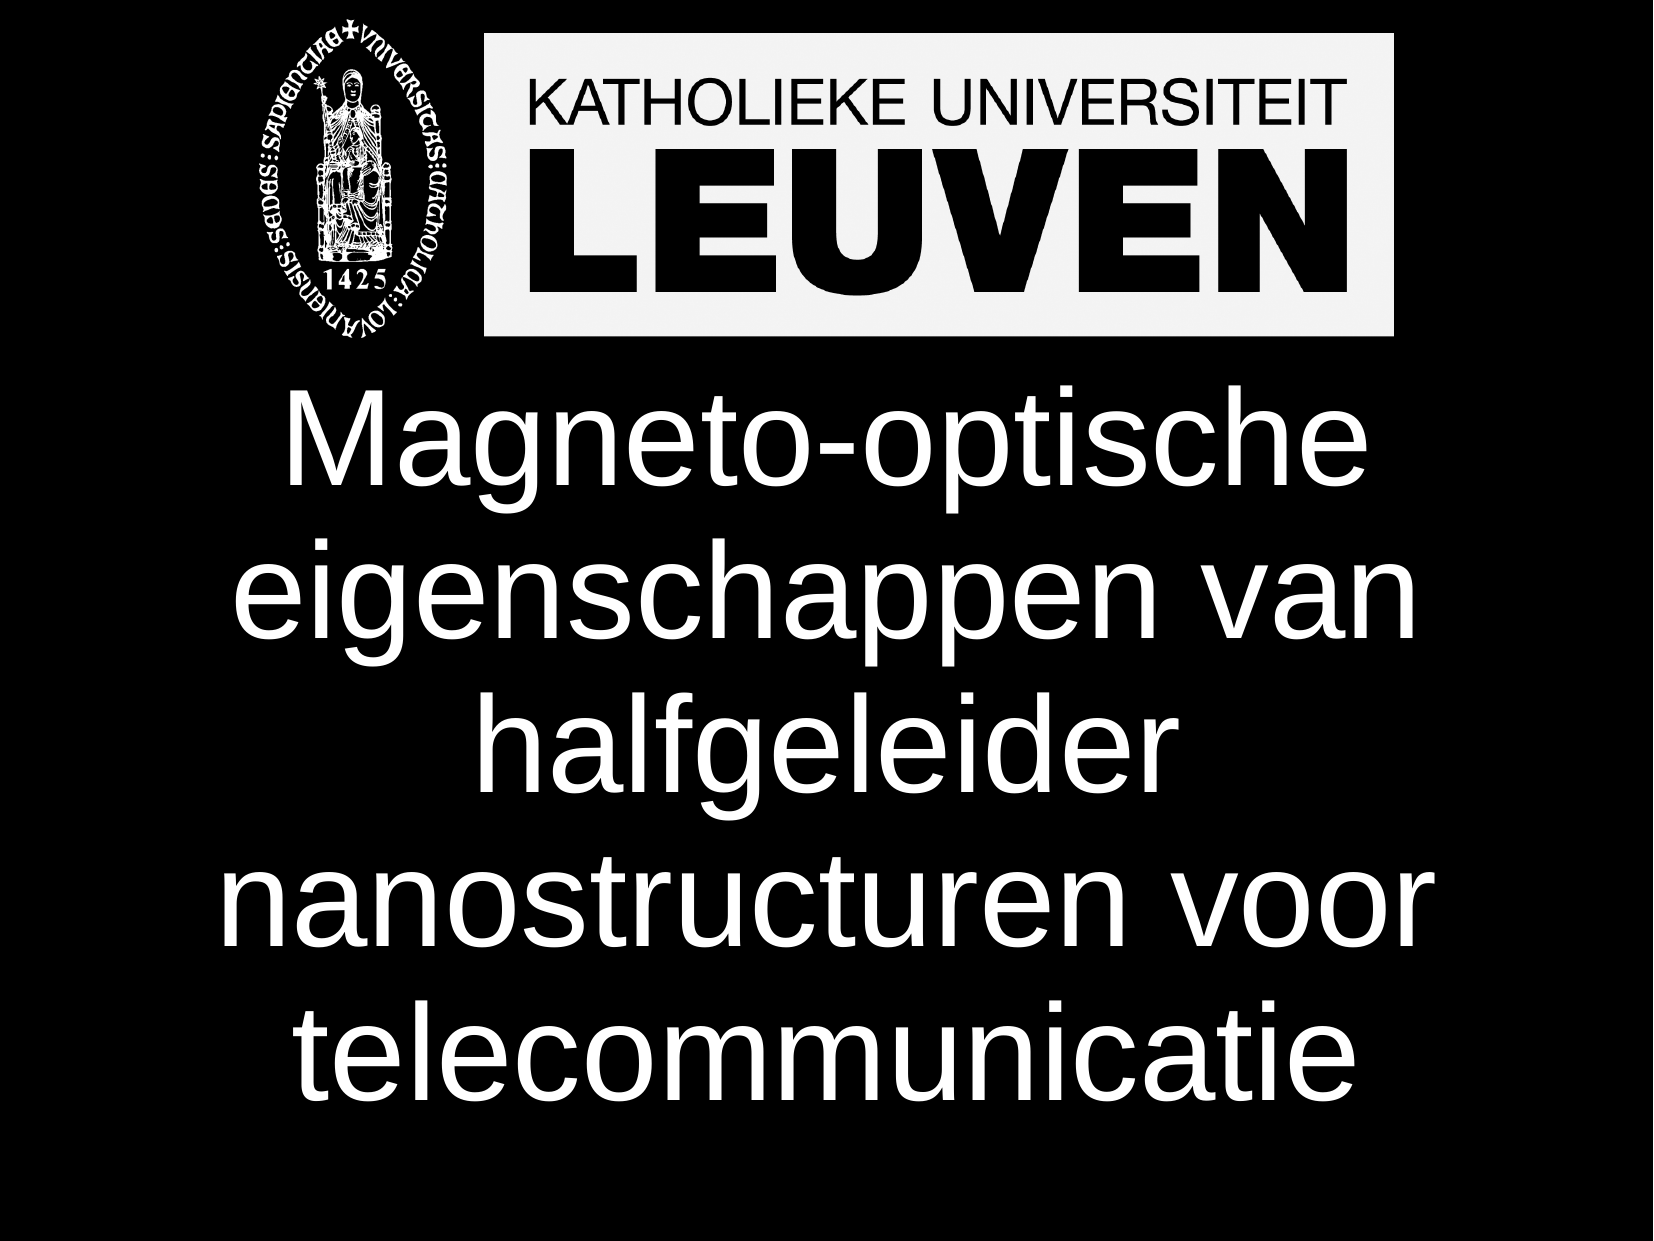

# Magneto-optische eigenschappen van halfgeleider nanostructuren voor telecommunicatie